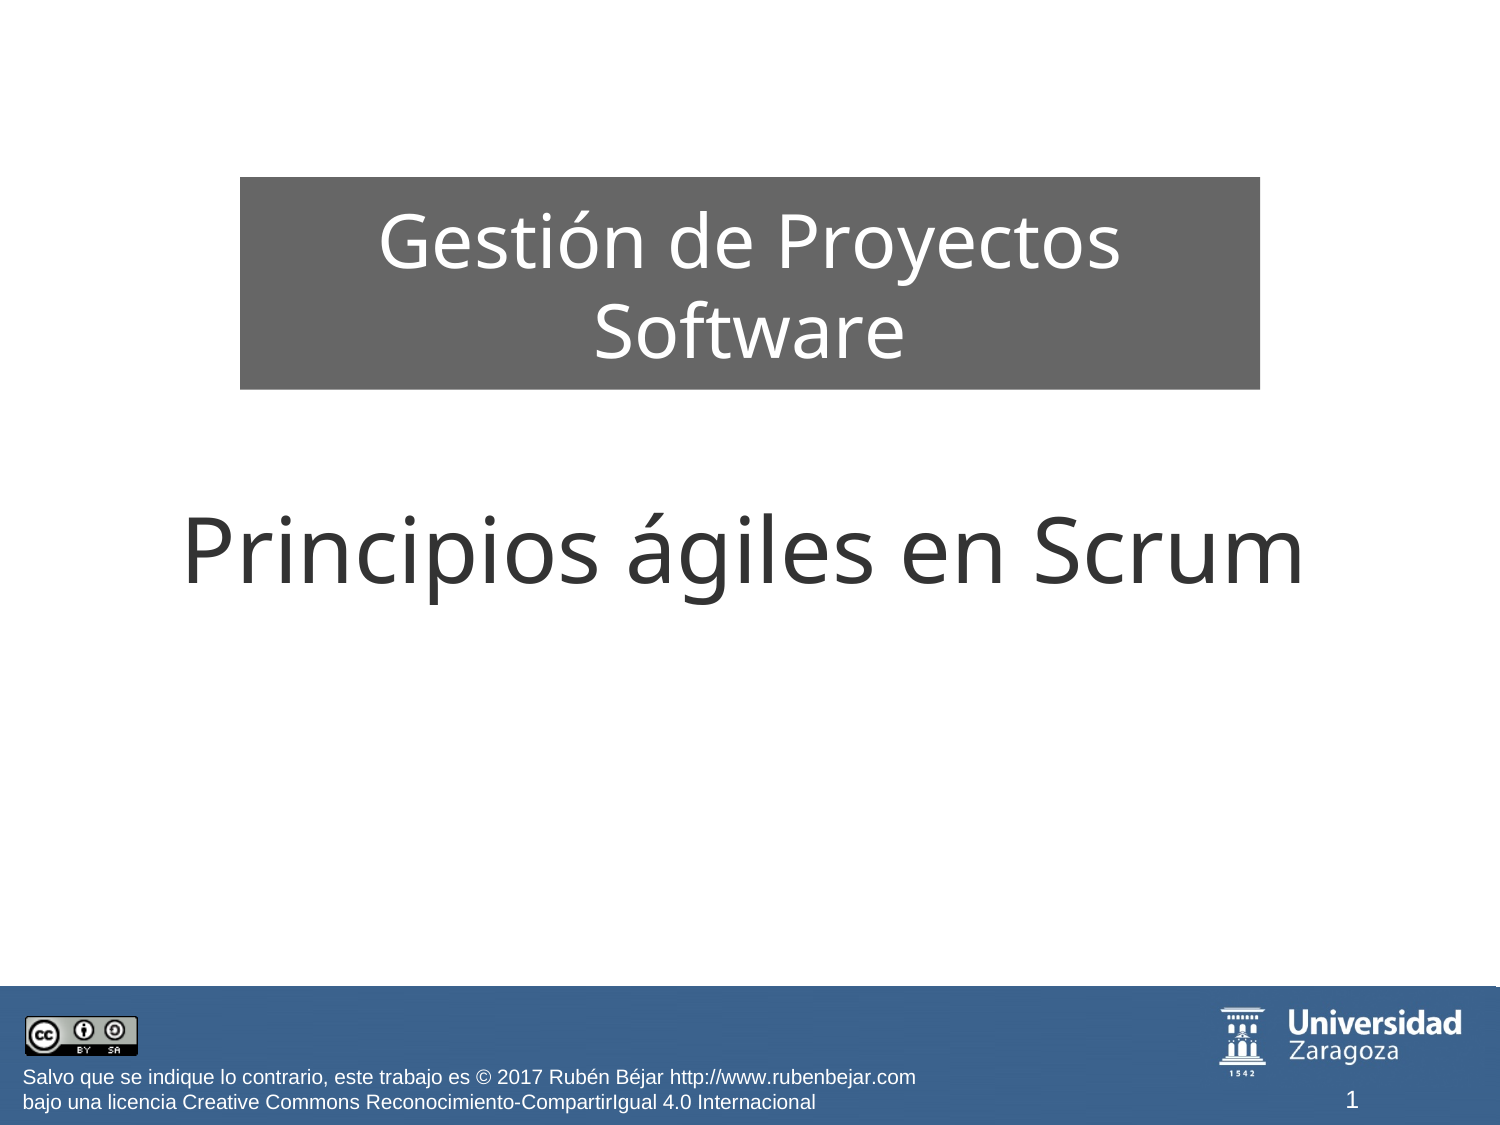

Gestión de Proyectos Software
Principios ágiles en Scrum